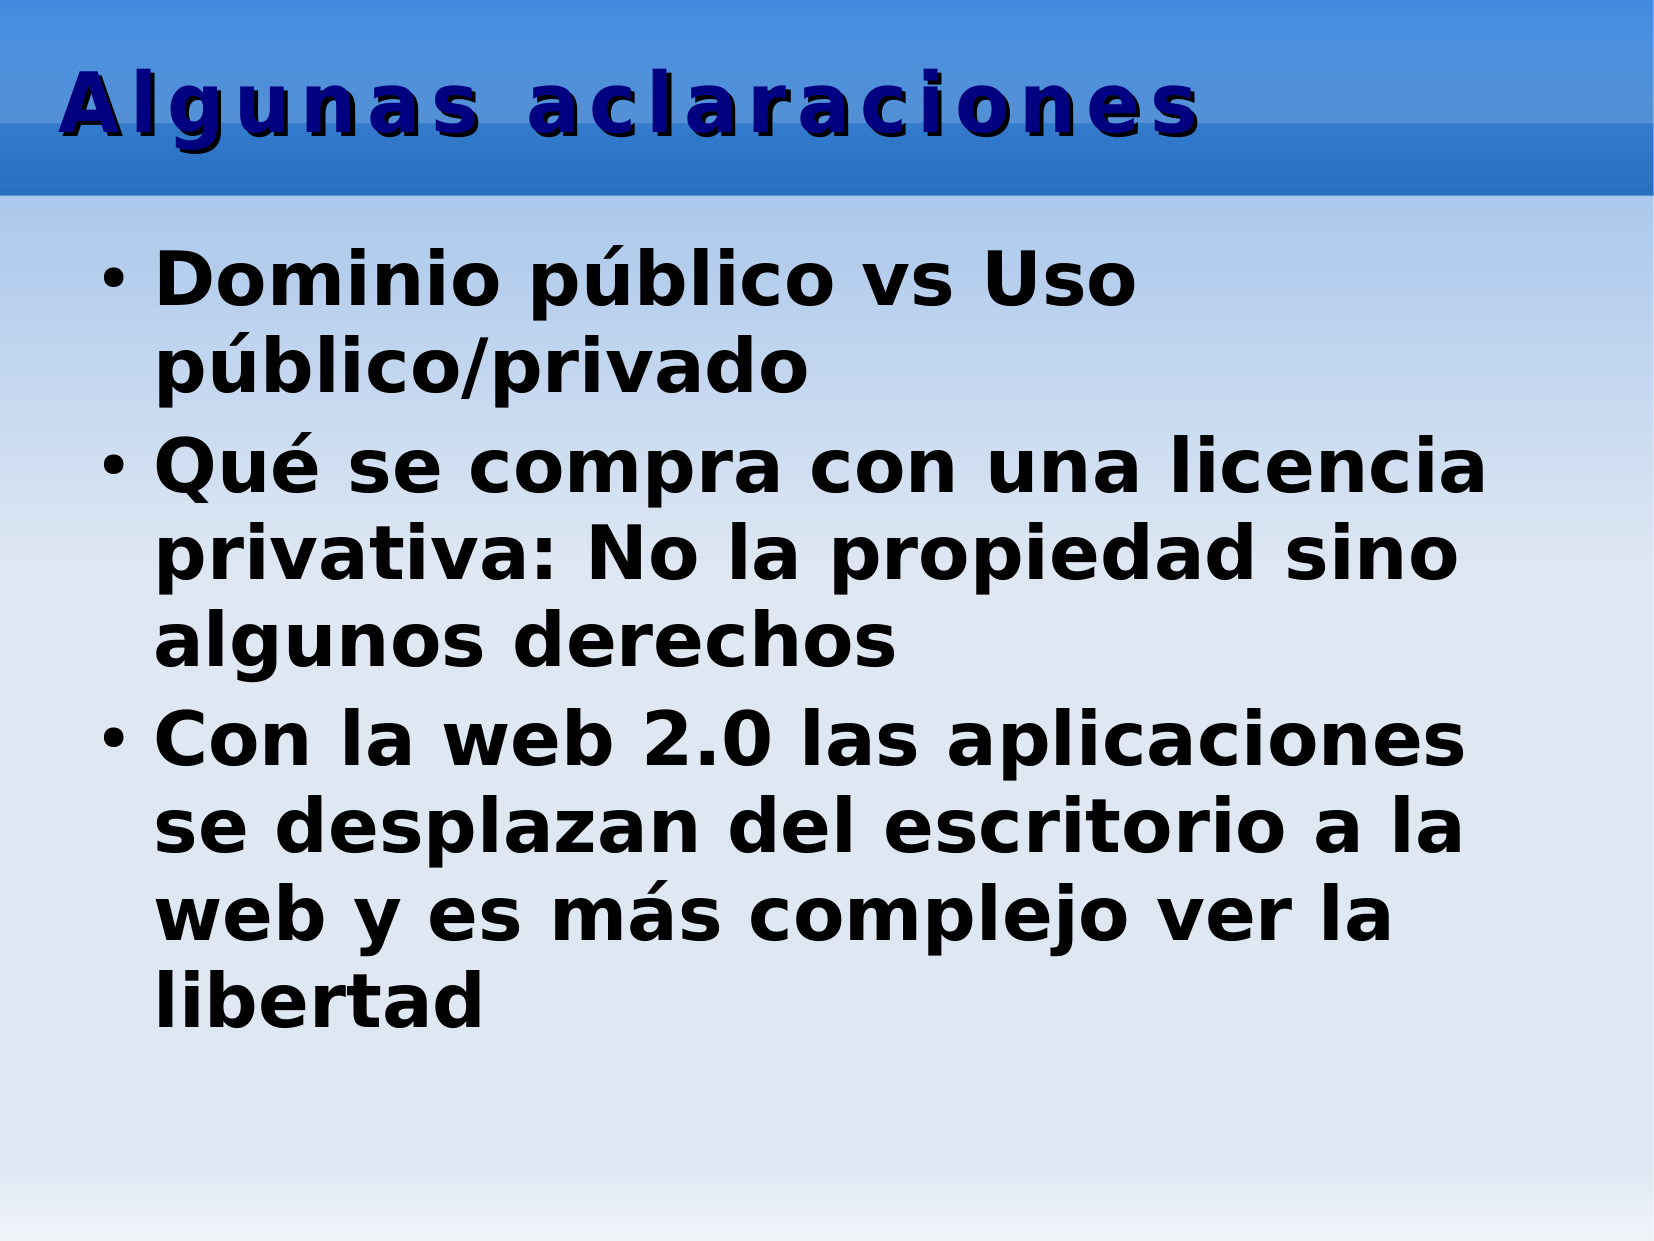

# Algunas aclaraciones
Dominio público vs Uso público/privado
Qué se compra con una licencia privativa: No la propiedad sino algunos derechos
Con la web 2.0 las aplicaciones se desplazan del escritorio a la web y es más complejo ver la libertad